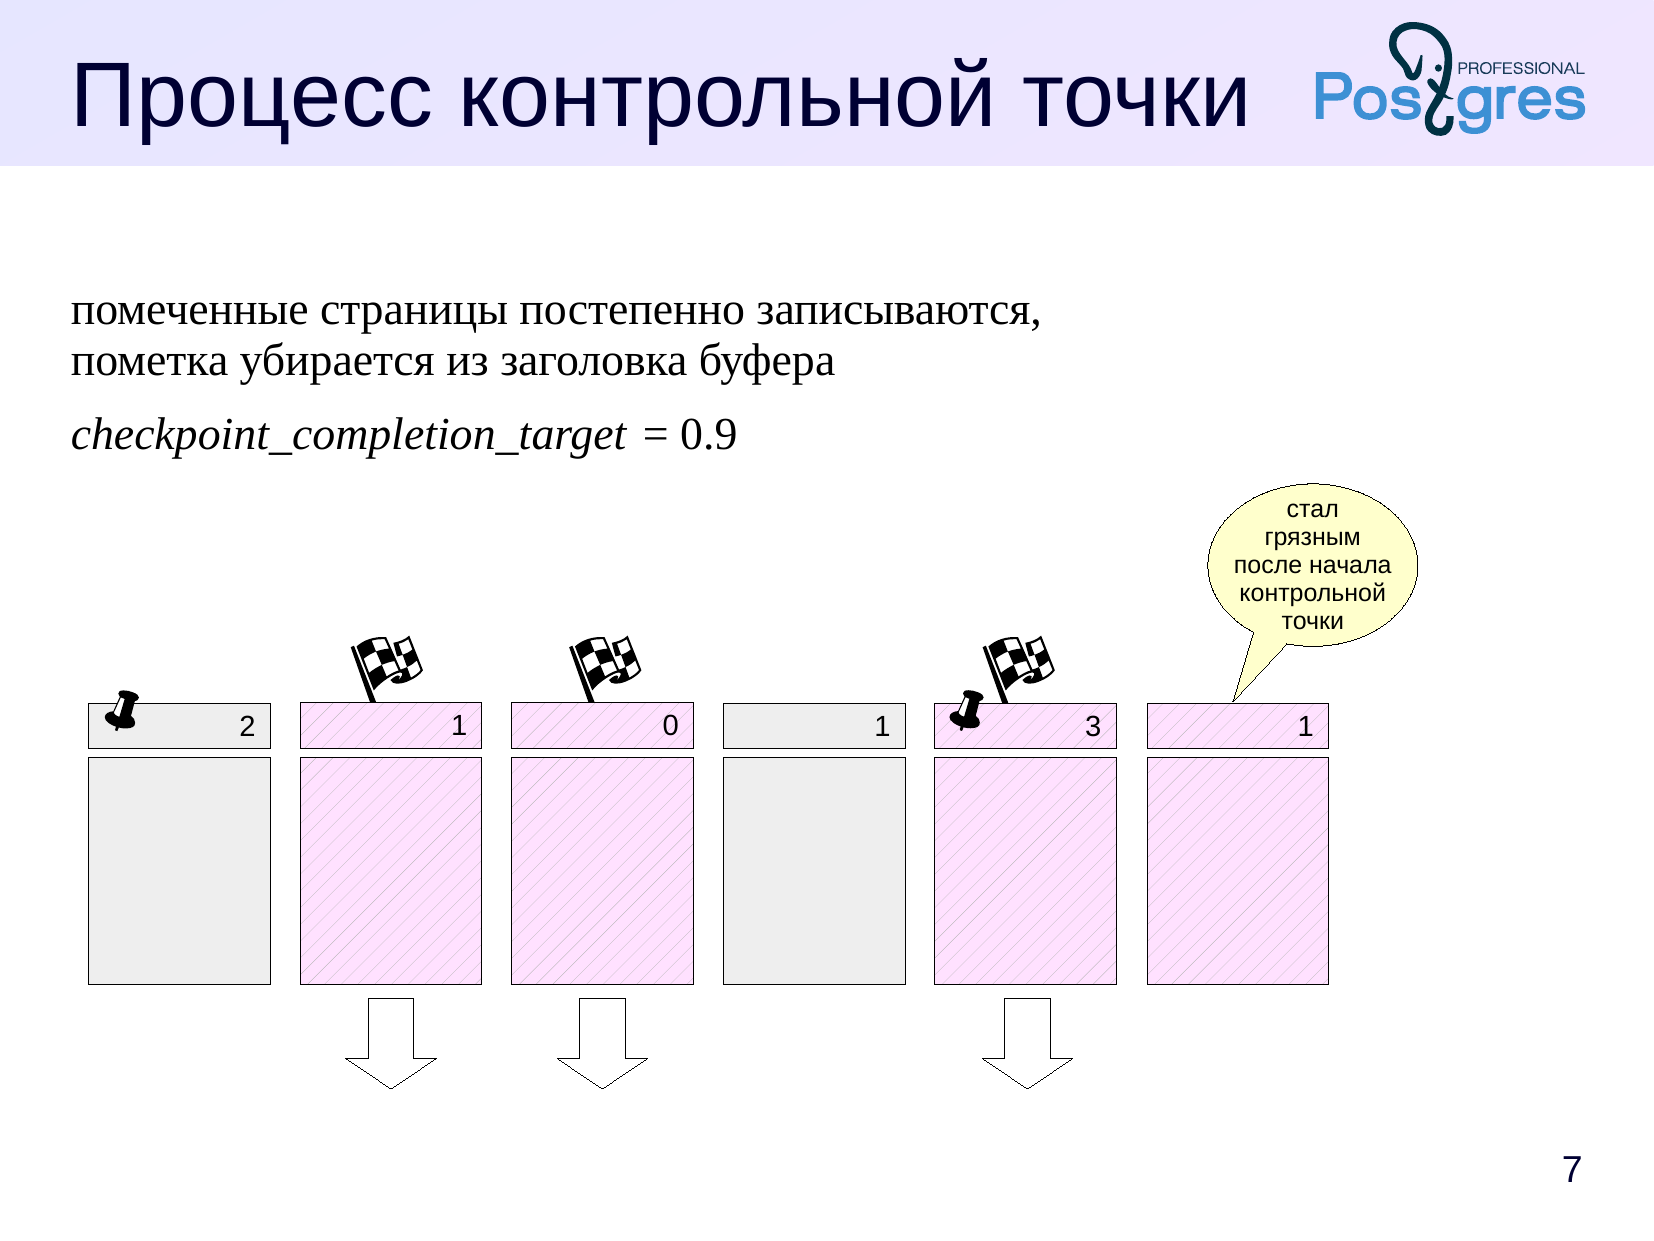

# Процесс контрольной точки
помеченные страницы постепенно записываются,
пометка убирается из заголовка буфера
checkpoint_completion_target	= 0.9
стал
грязным
после начала
контрольной
точки
1
0
3
2
1
1